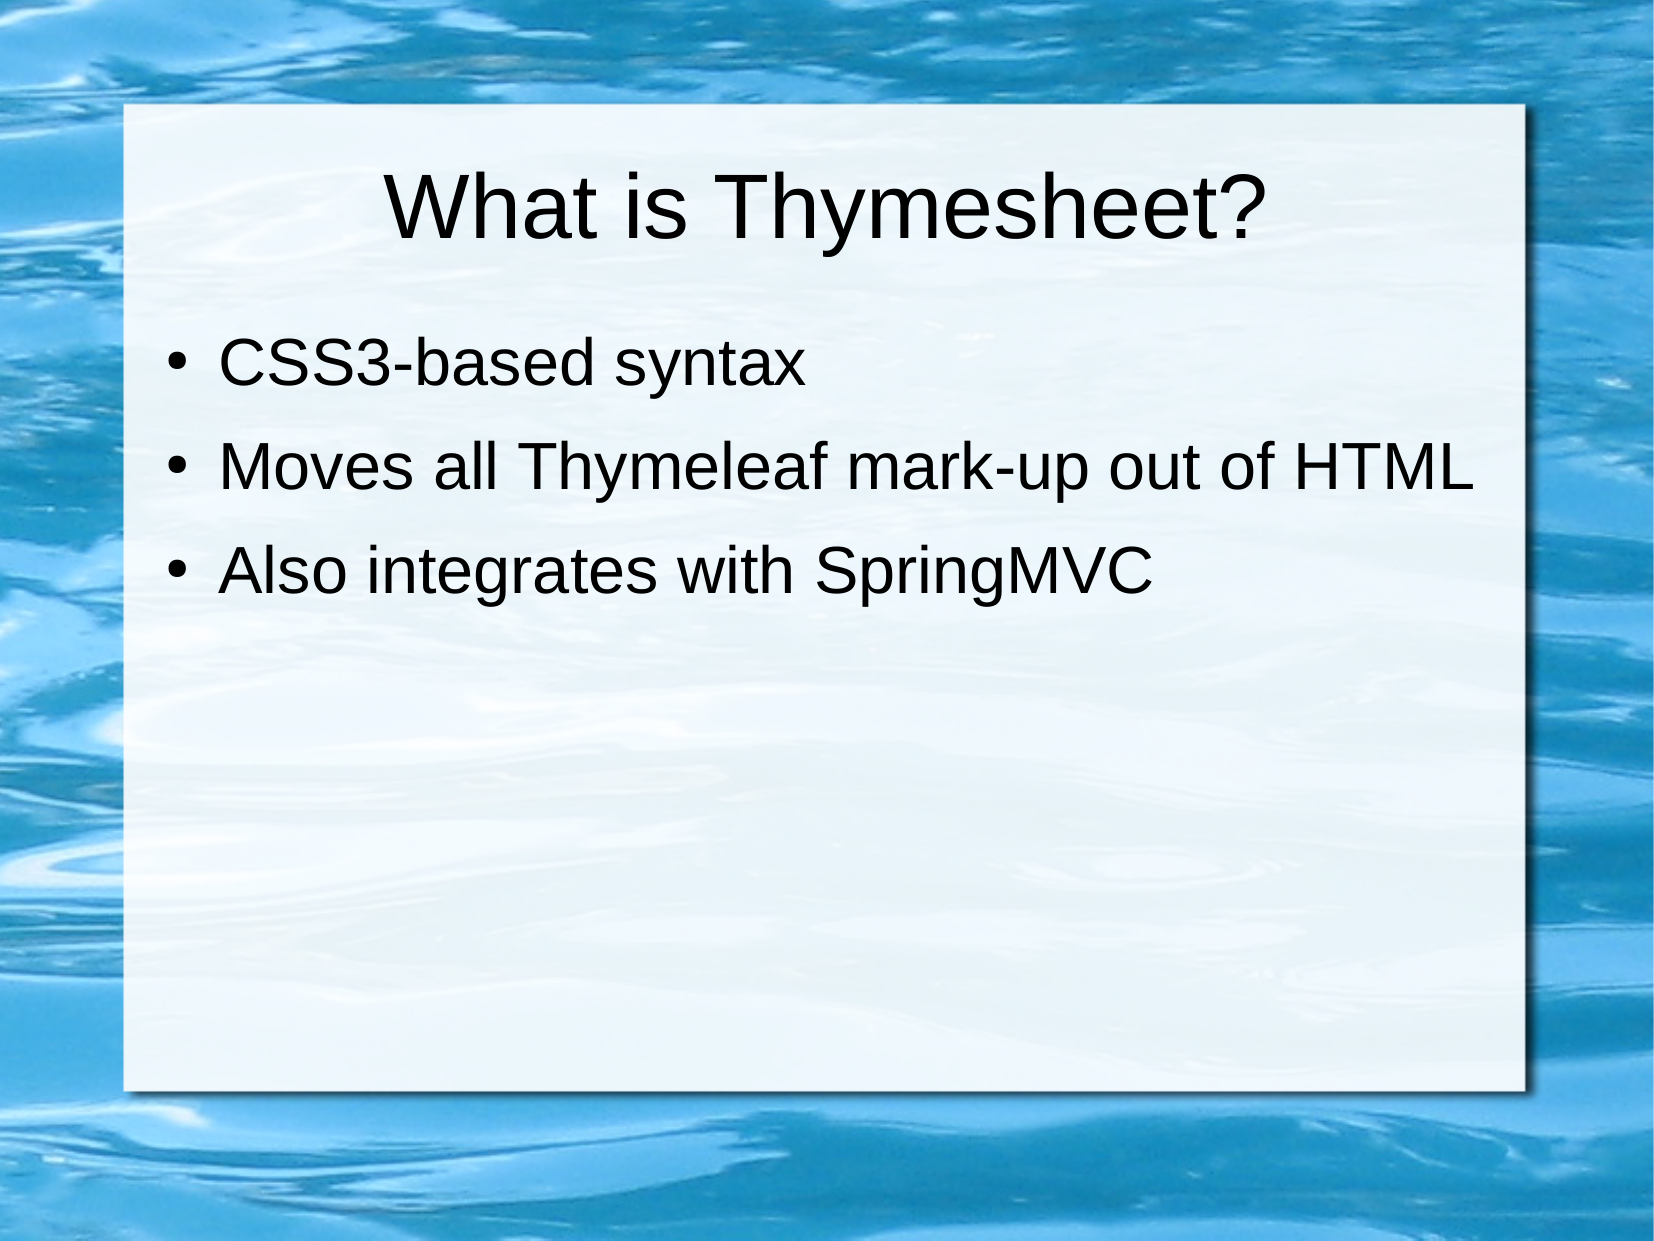

# What is Thymesheet?
CSS3-based syntax
Moves all Thymeleaf mark-up out of HTML
Also integrates with SpringMVC